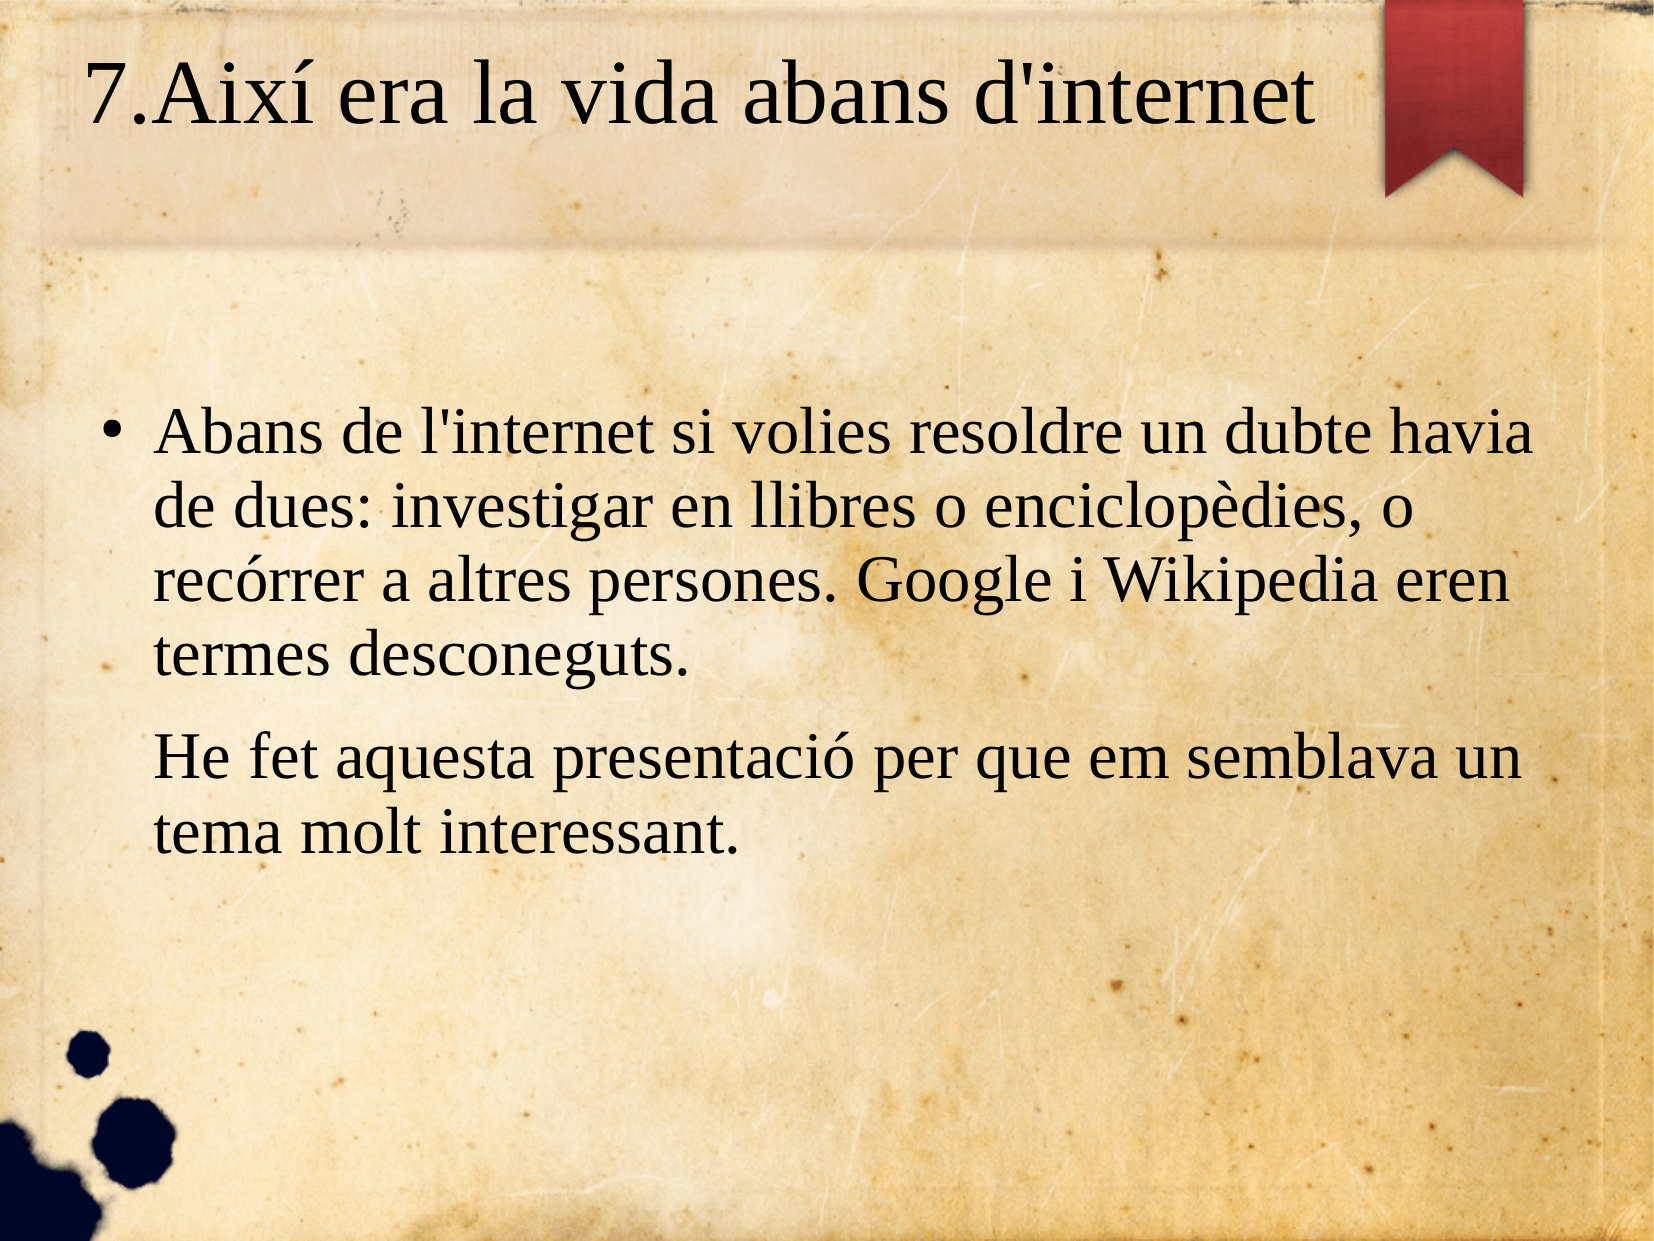

# 7.Així era la vida abans d'internet
Abans de l'internet si volies resoldre un dubte havia de dues: investigar en llibres o enciclopèdies, o recórrer a altres persones. Google i Wikipedia eren termes desconeguts.
He fet aquesta presentació per que em semblava un tema molt interessant.